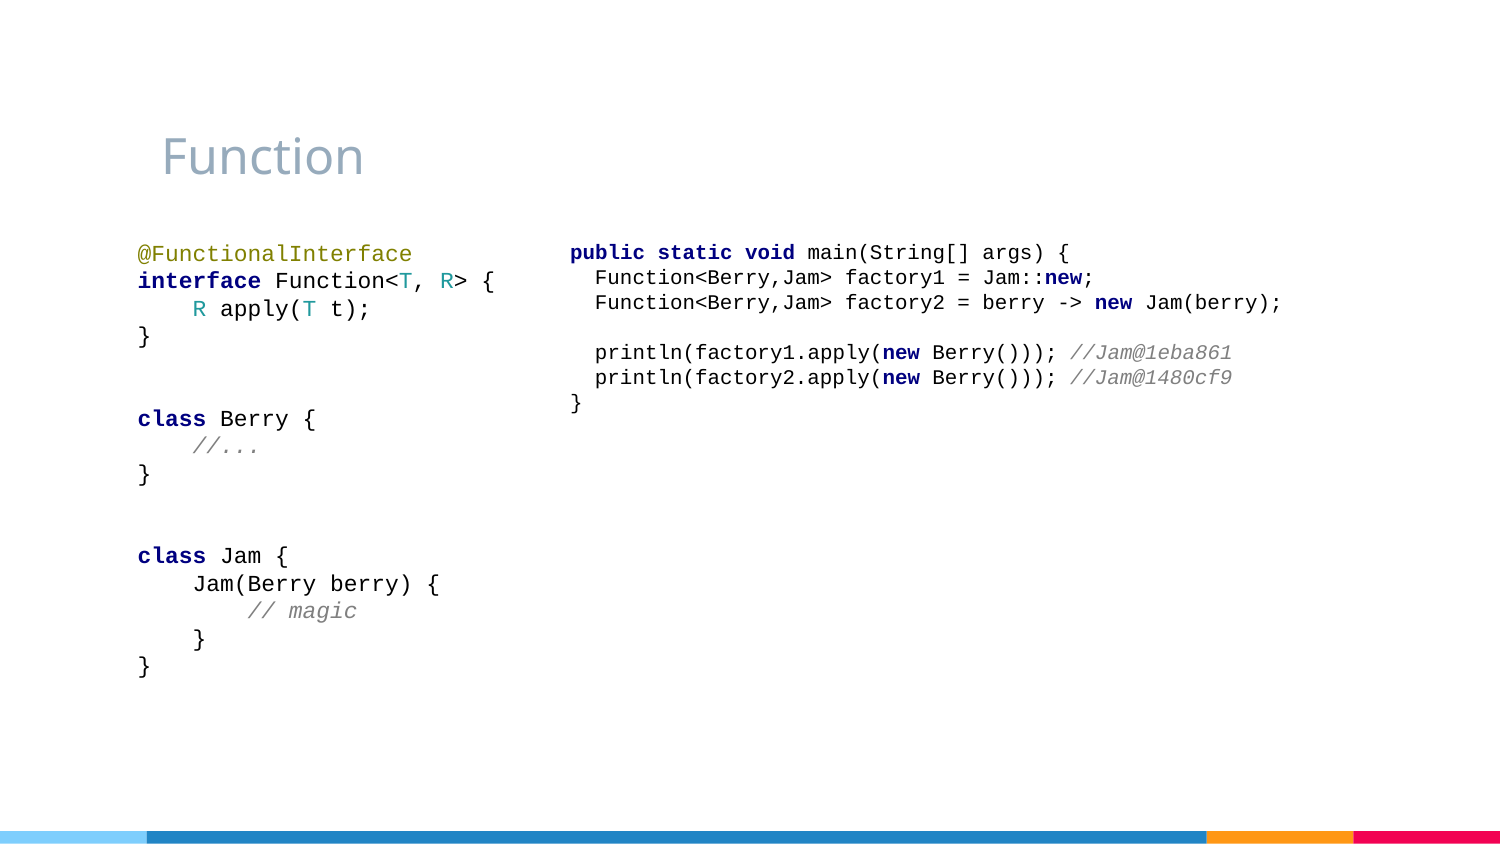

# Function
@FunctionalInterface
interface Function<T, R> {
 R apply(T t);
}
class Berry {
 //...
}
class Jam {
 Jam(Berry berry) {
 // magic
 }
}
public static void main(String[] args) {
 Function<Berry,Jam> factory1 = Jam::new;
 Function<Berry,Jam> factory2 = berry -> new Jam(berry);
 println(factory1.apply(new Berry())); //Jam@1eba861
 println(factory2.apply(new Berry())); //Jam@1480cf9
}